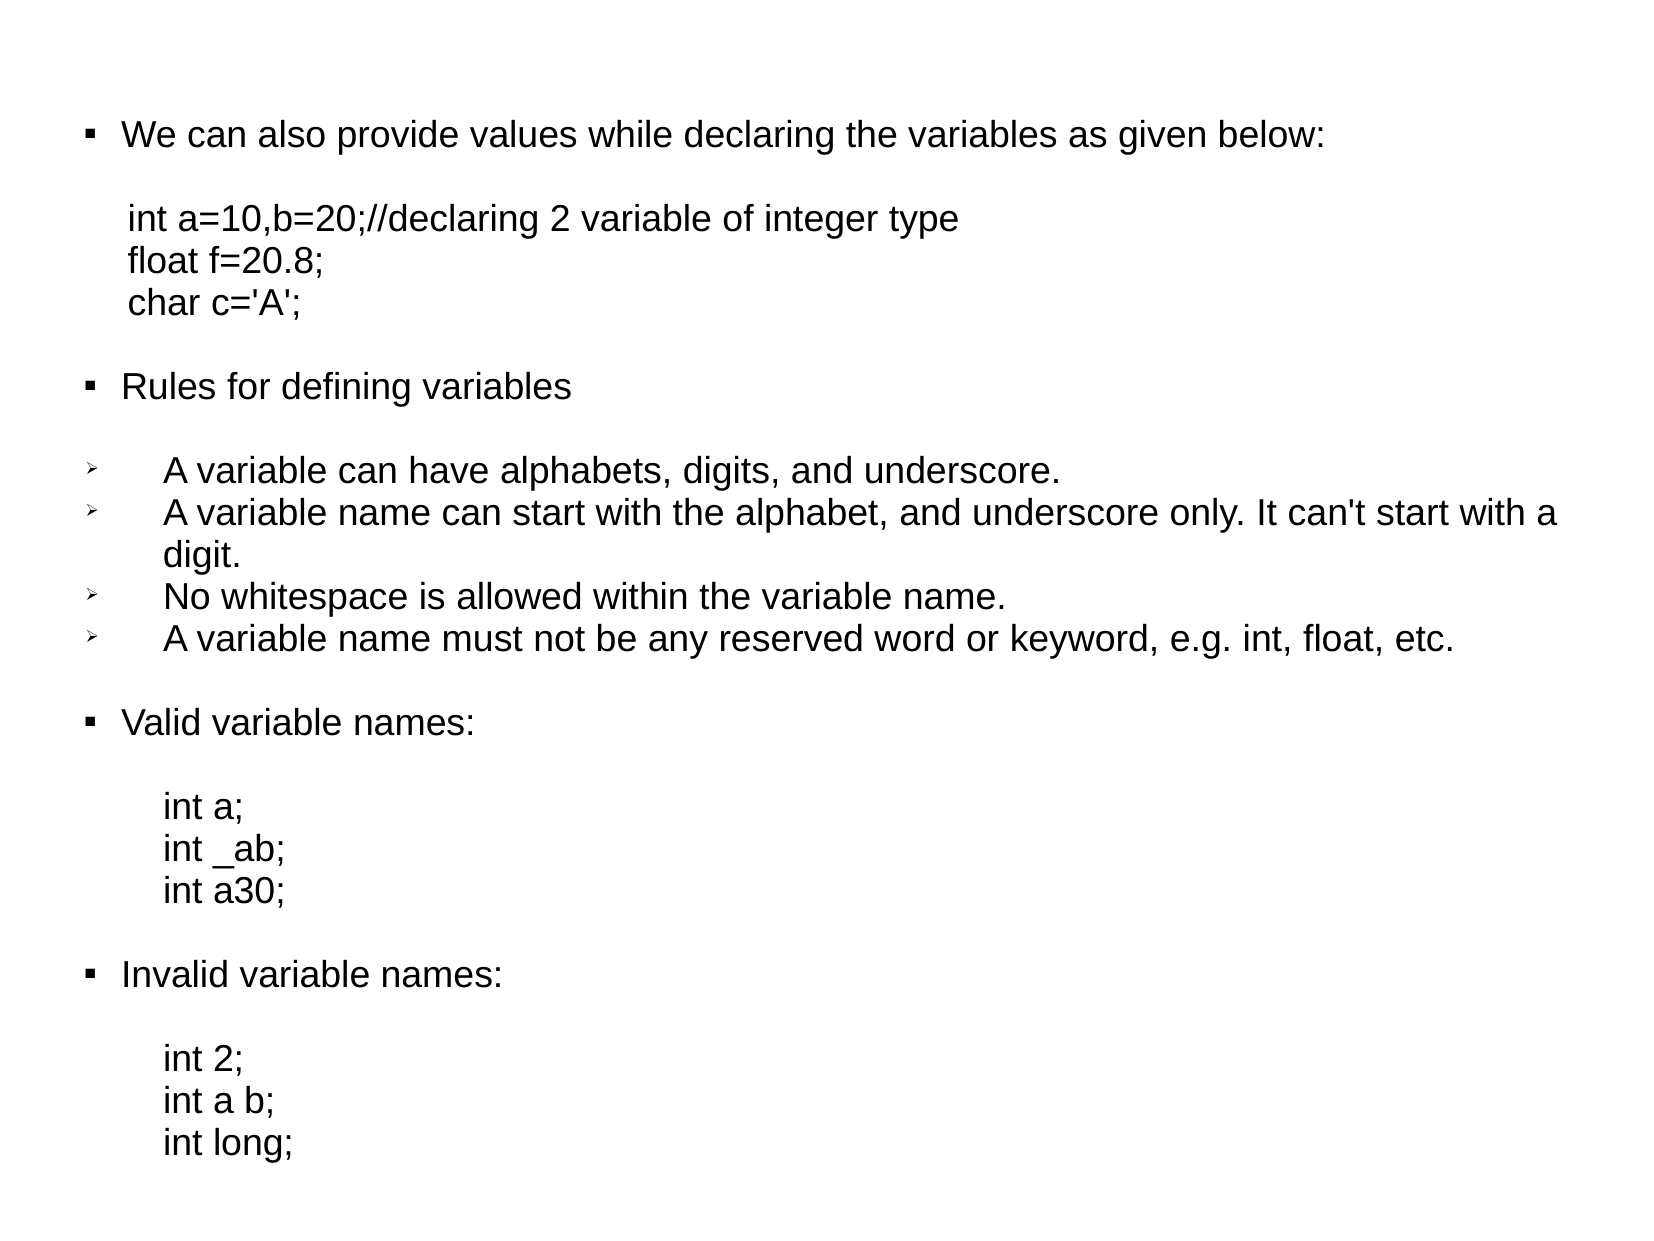

We can also provide values while declaring the variables as given below:
 int a=10,b=20;//declaring 2 variable of integer type
 float f=20.8;
 char c='A';
Rules for defining variables
 A variable can have alphabets, digits, and underscore.
 A variable name can start with the alphabet, and underscore only. It can't start with a digit.
 No whitespace is allowed within the variable name.
 A variable name must not be any reserved word or keyword, e.g. int, float, etc.
Valid variable names:
 int a;
 int _ab;
 int a30;
Invalid variable names:
 int 2;
 int a b;
 int long;